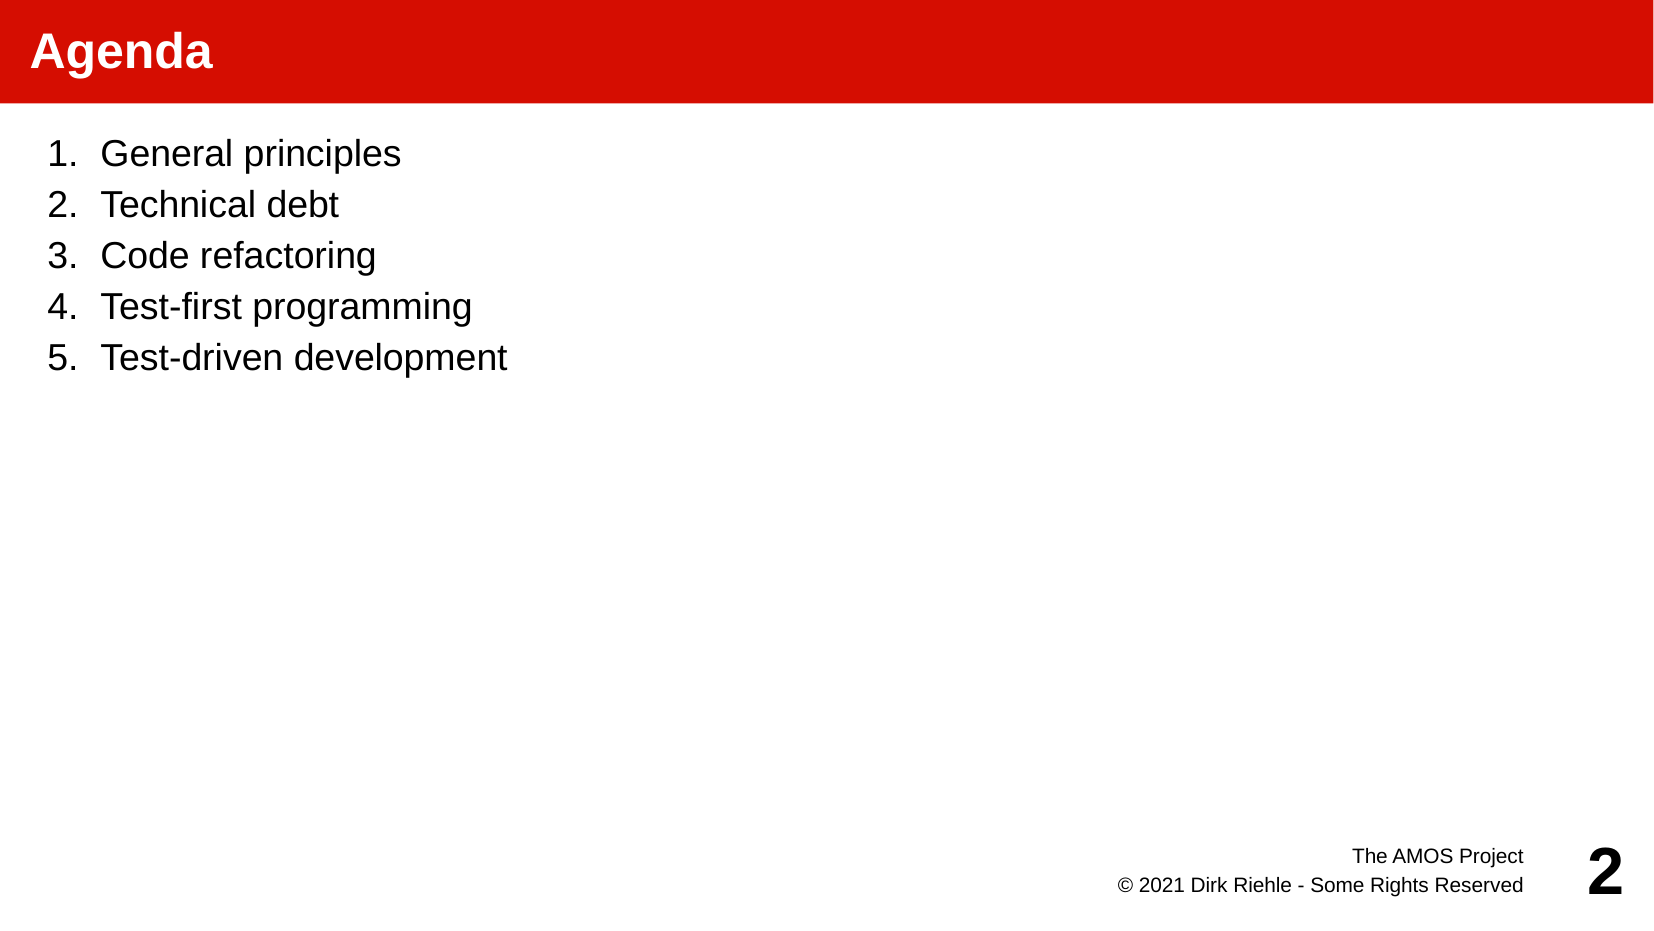

# Agenda
General principles
Technical debt
Code refactoring
Test-first programming
Test-driven development
The AMOS Project
2
© 2021 Dirk Riehle - Some Rights Reserved